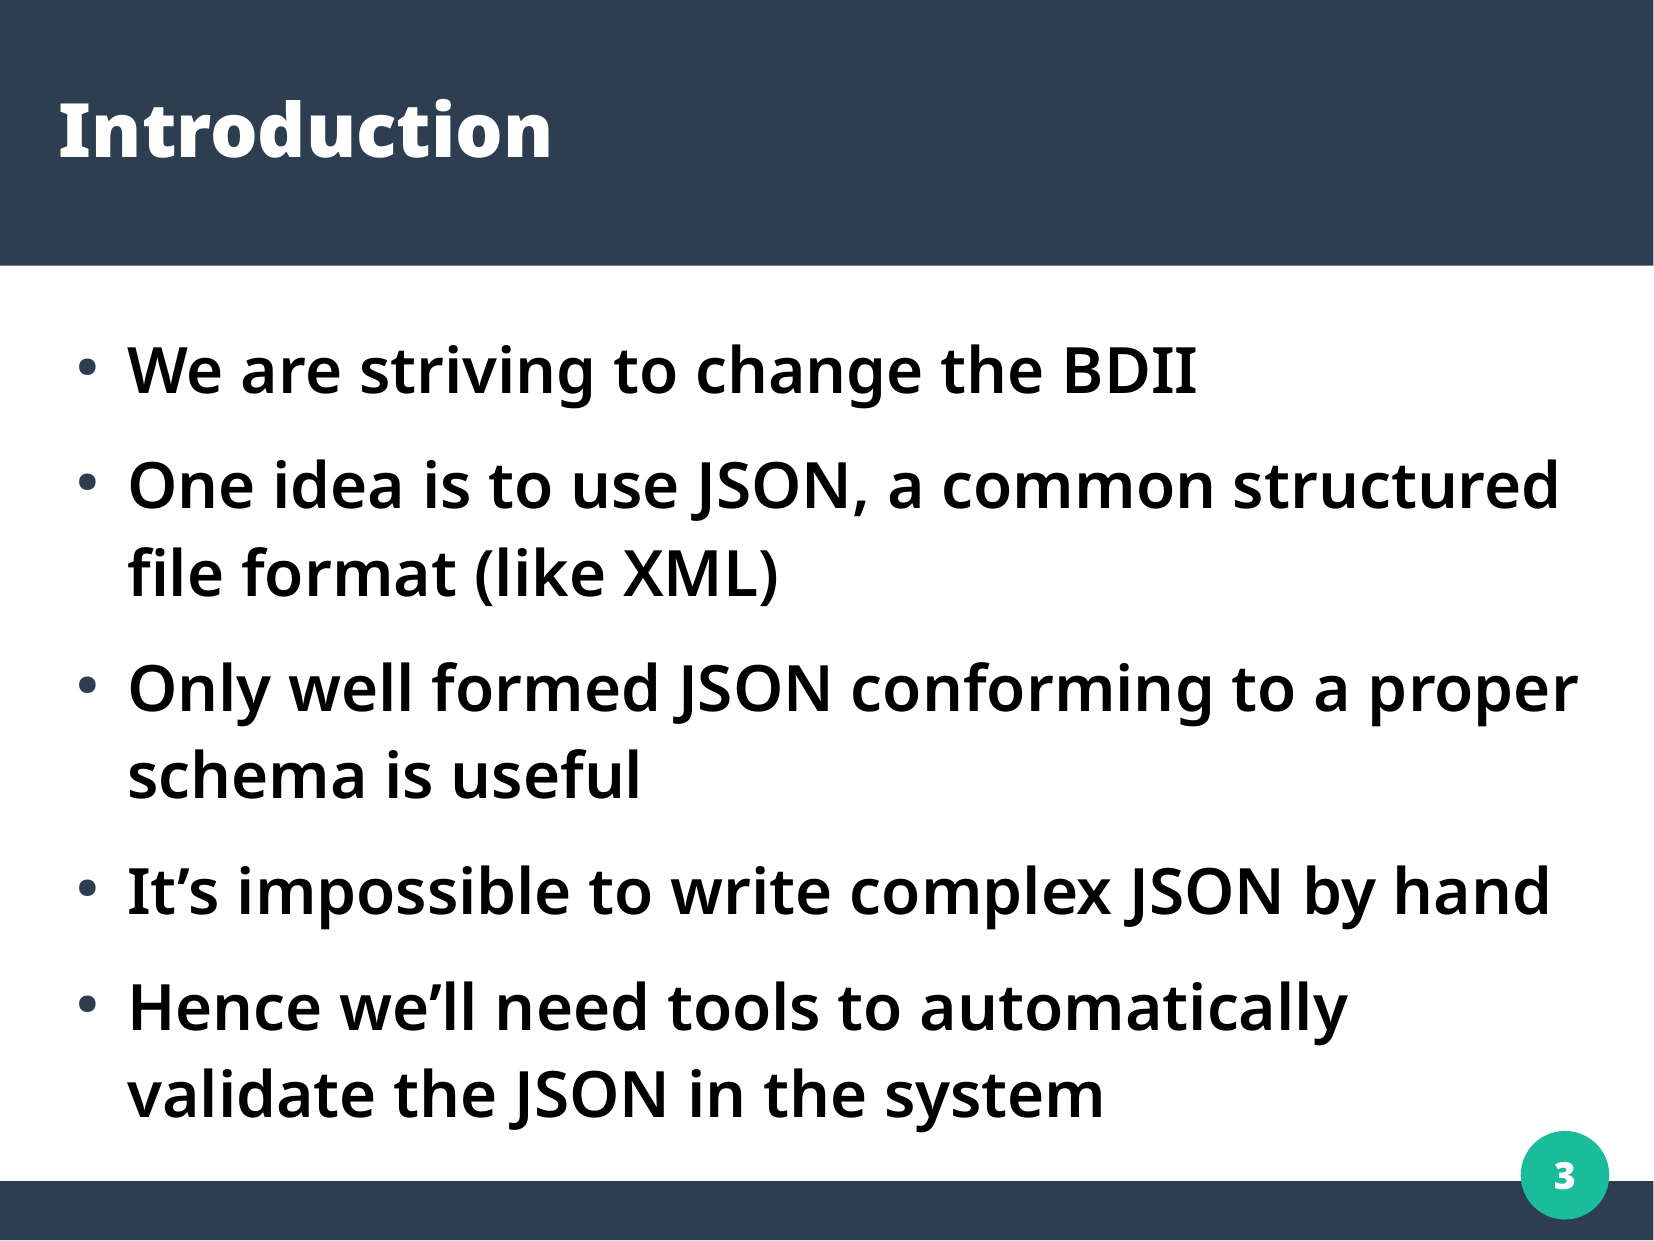

# Introduction
We are striving to change the BDII
One idea is to use JSON, a common structured file format (like XML)
Only well formed JSON conforming to a proper schema is useful
It’s impossible to write complex JSON by hand
Hence we’ll need tools to automatically validate the JSON in the system
3